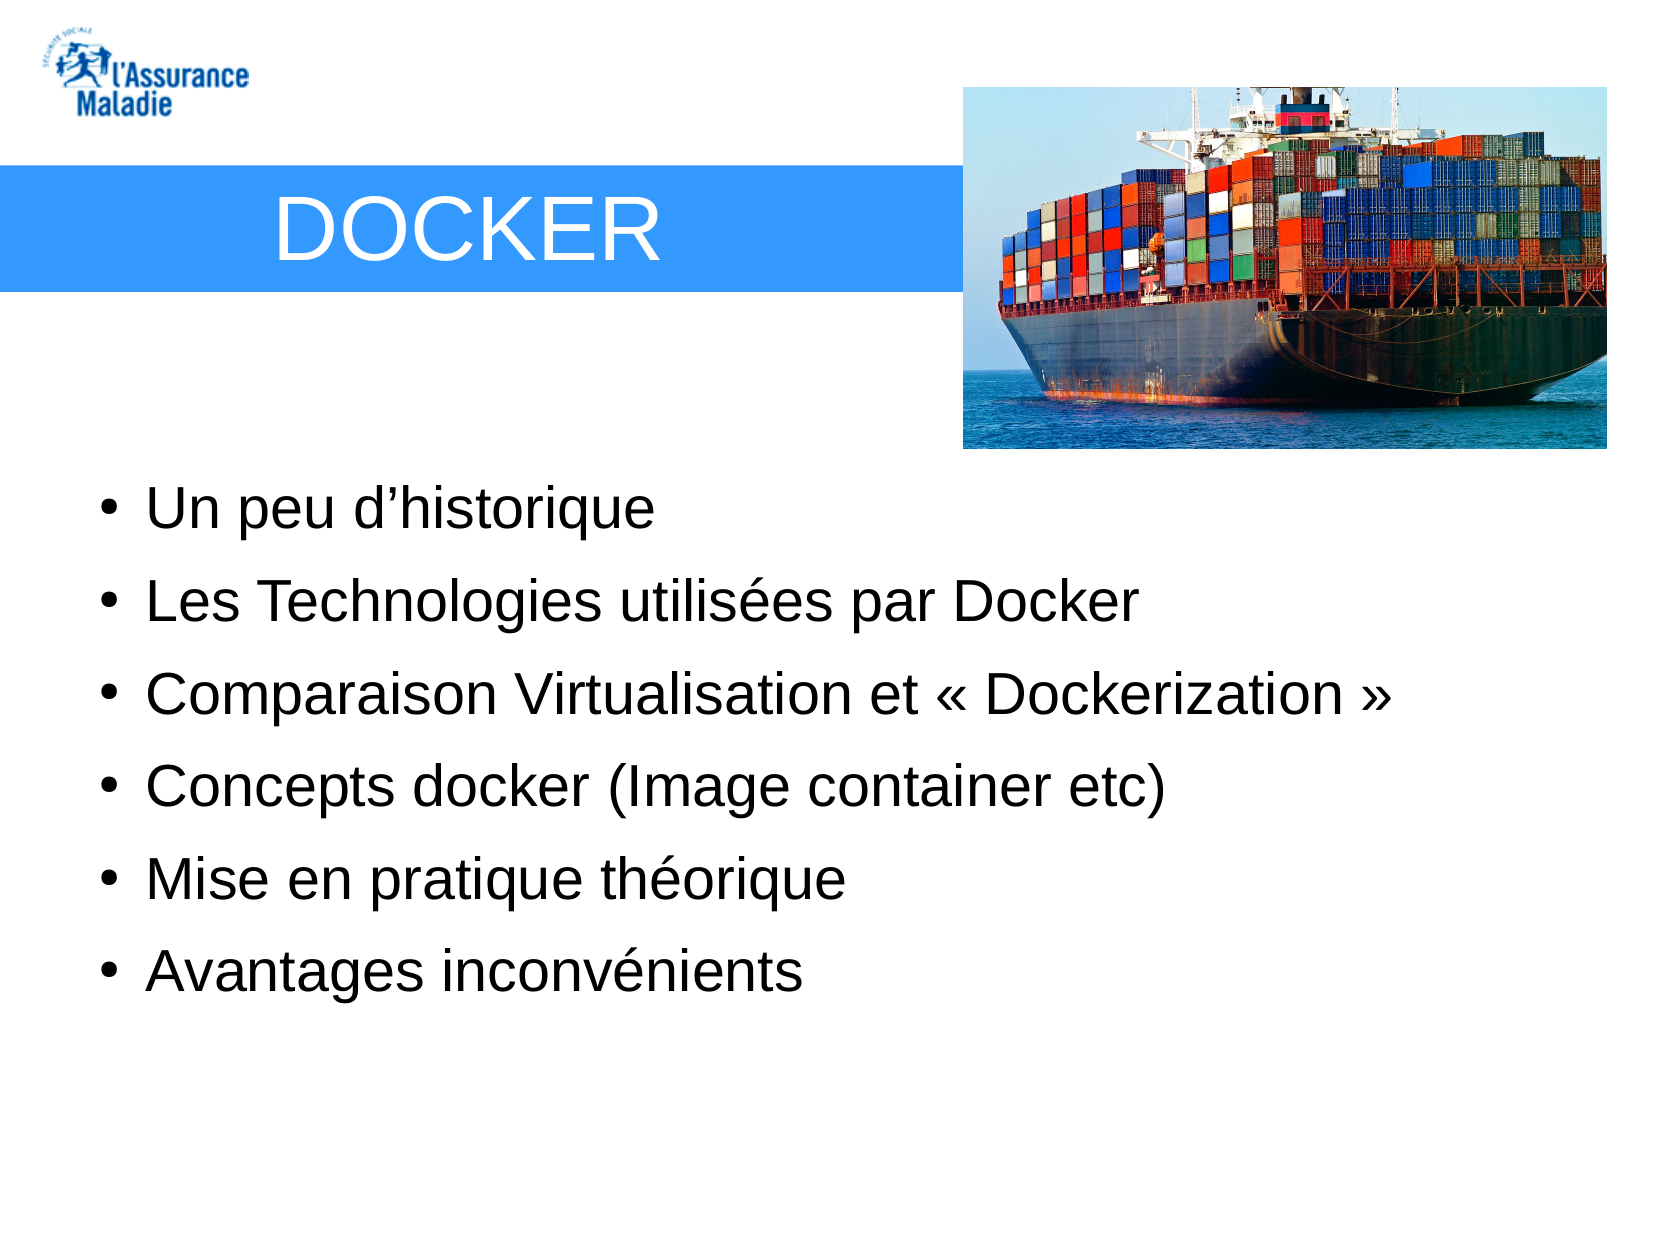

# DOCKER
Un peu d’historique
Les Technologies utilisées par Docker
Comparaison Virtualisation et « Dockerization »
Concepts docker (Image container etc)
Mise en pratique théorique
Avantages inconvénients